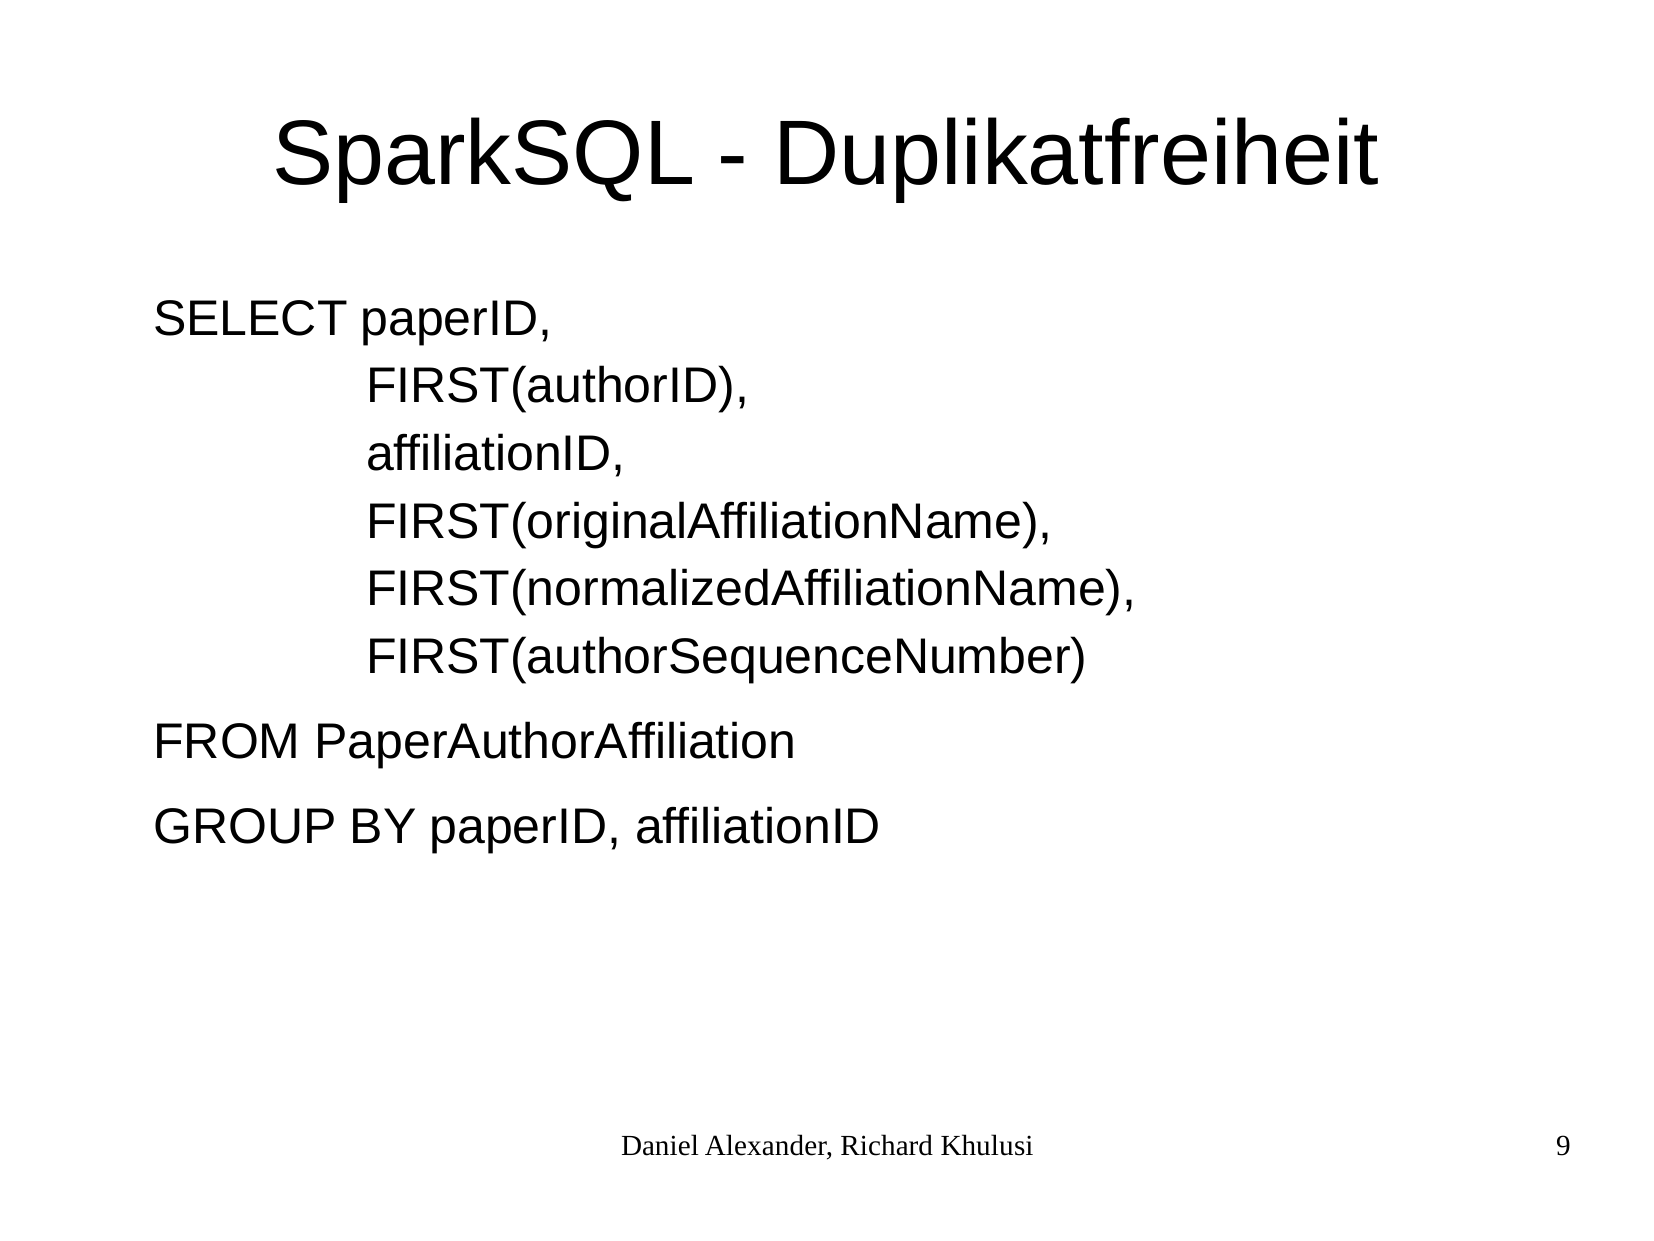

# SparkSQL - Duplikatfreiheit
SELECT paperID,
FIRST(authorID),
affiliationID,
FIRST(originalAffiliationName),
FIRST(normalizedAffiliationName),
FIRST(authorSequenceNumber)
FROM PaperAuthorAffiliation
GROUP BY paperID, affiliationID
Daniel Alexander, Richard Khulusi
9